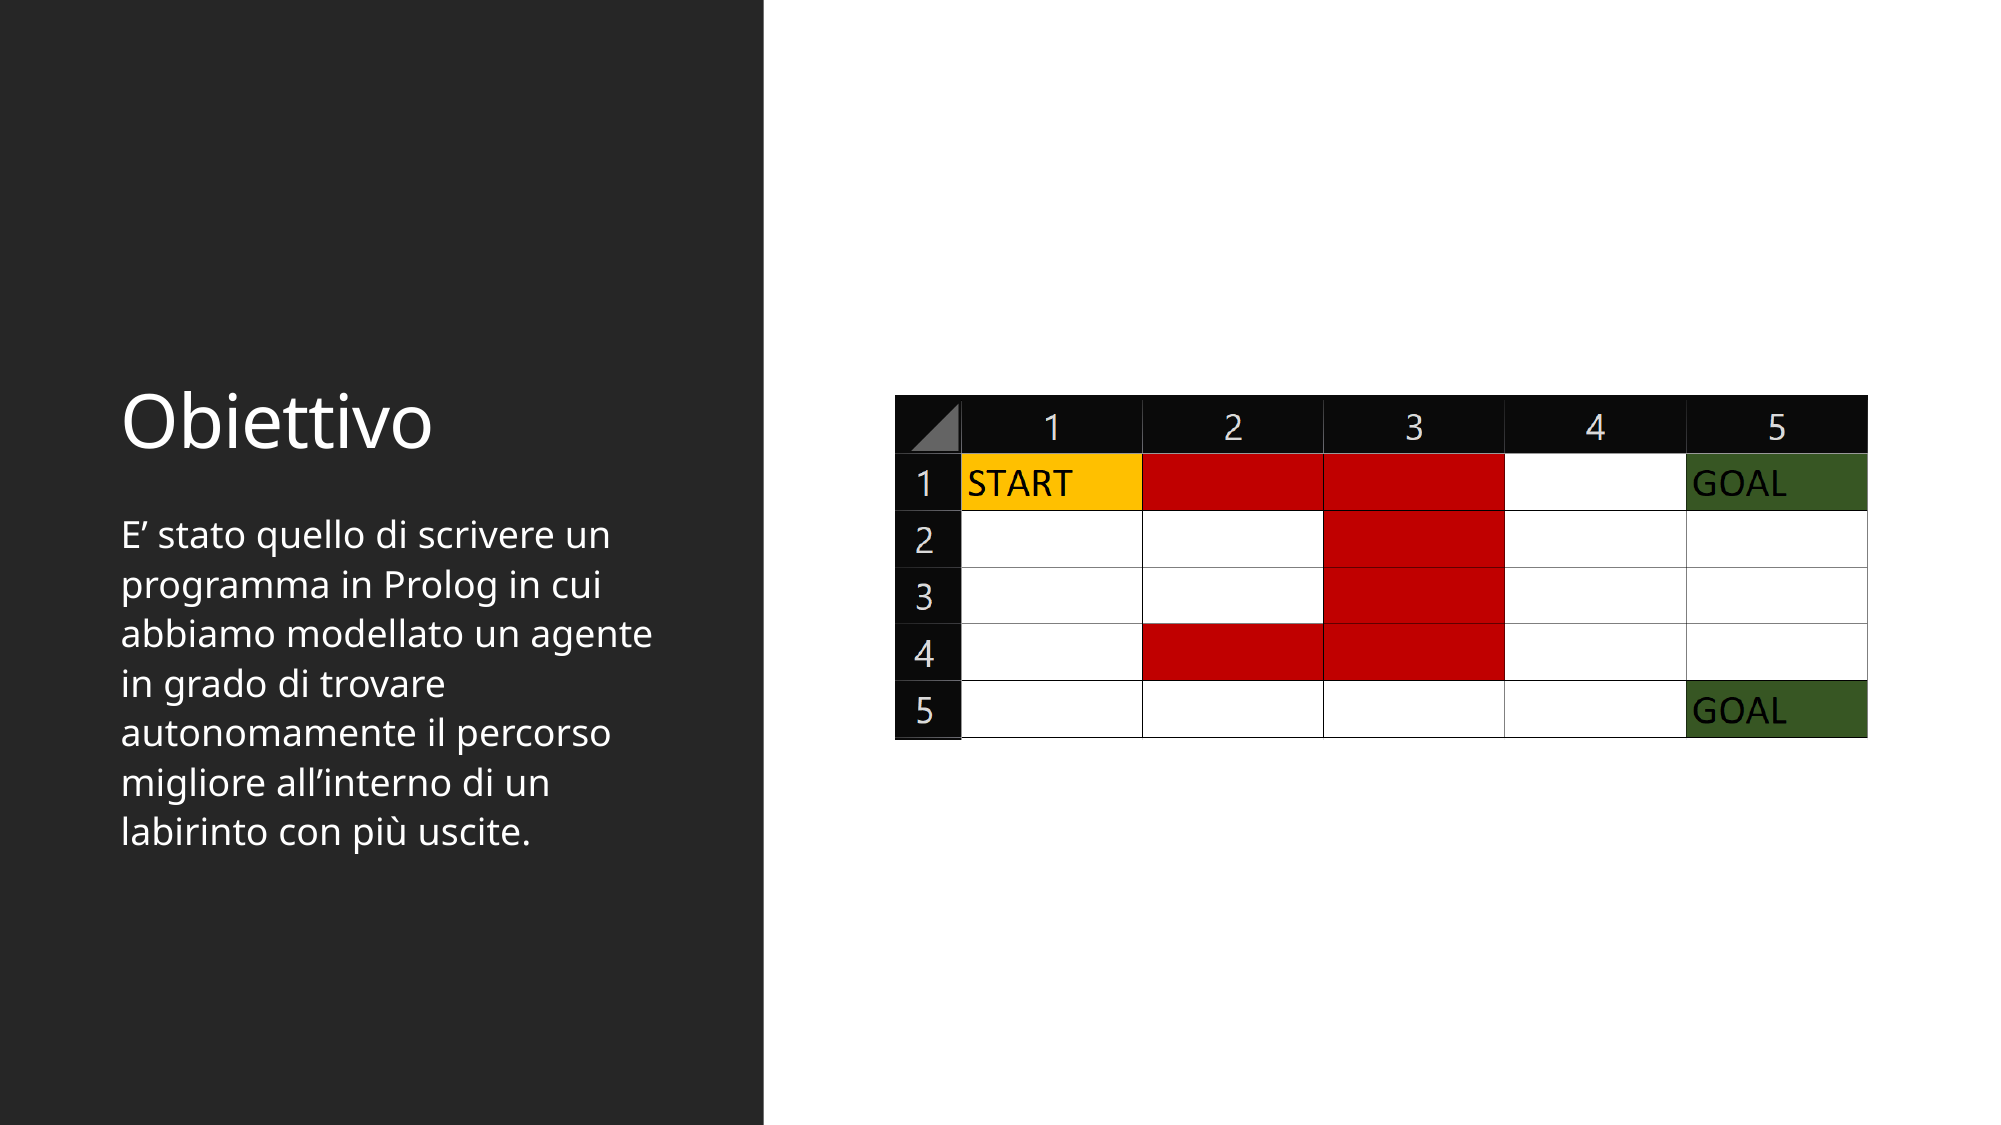

# Obiettivo
E’ stato quello di scrivere un programma in Prolog in cui abbiamo modellato un agente in grado di trovare autonomamente il percorso migliore all’interno di un labirinto con più uscite.